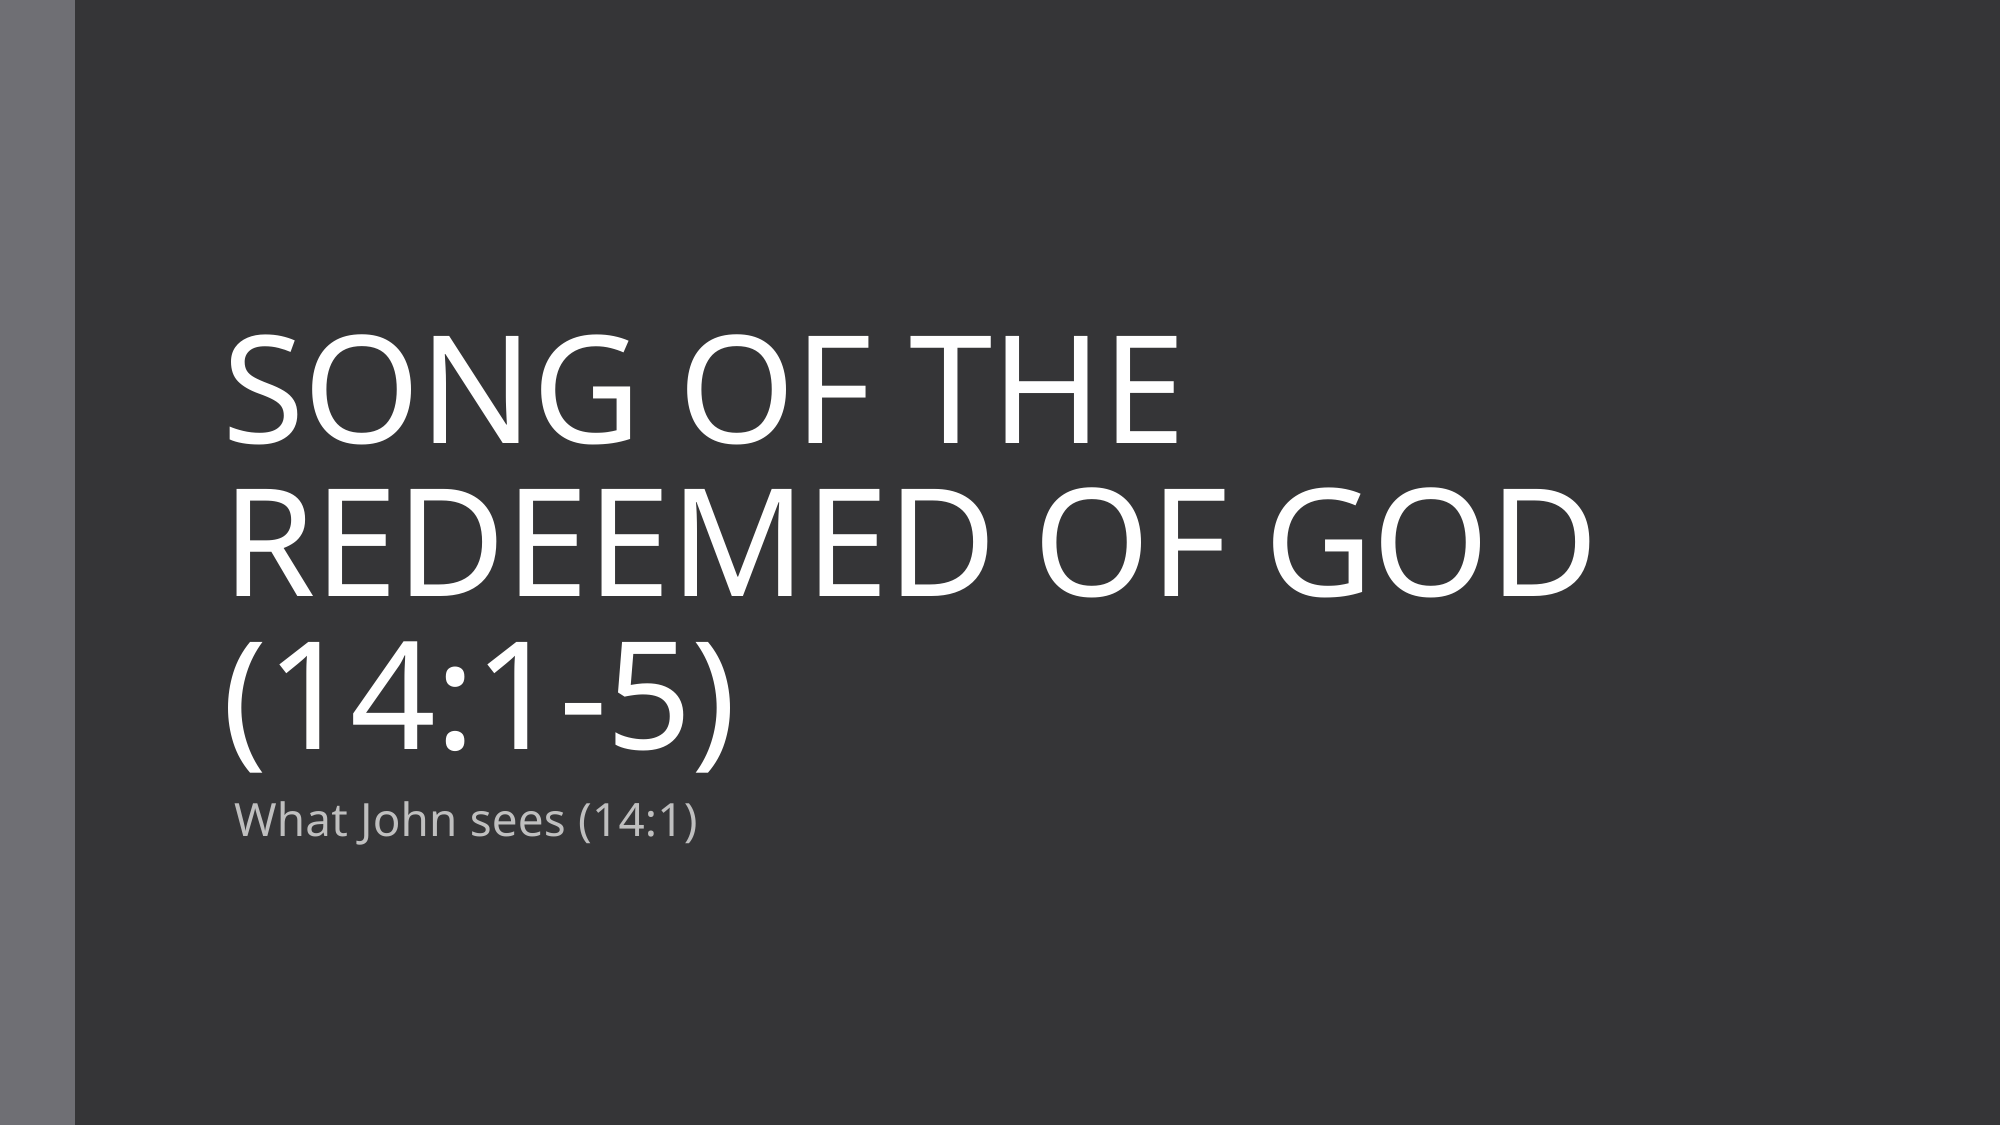

# SONG OF THE REDEEMED OF GOD (14:1-5)
 What John sees (14:1)